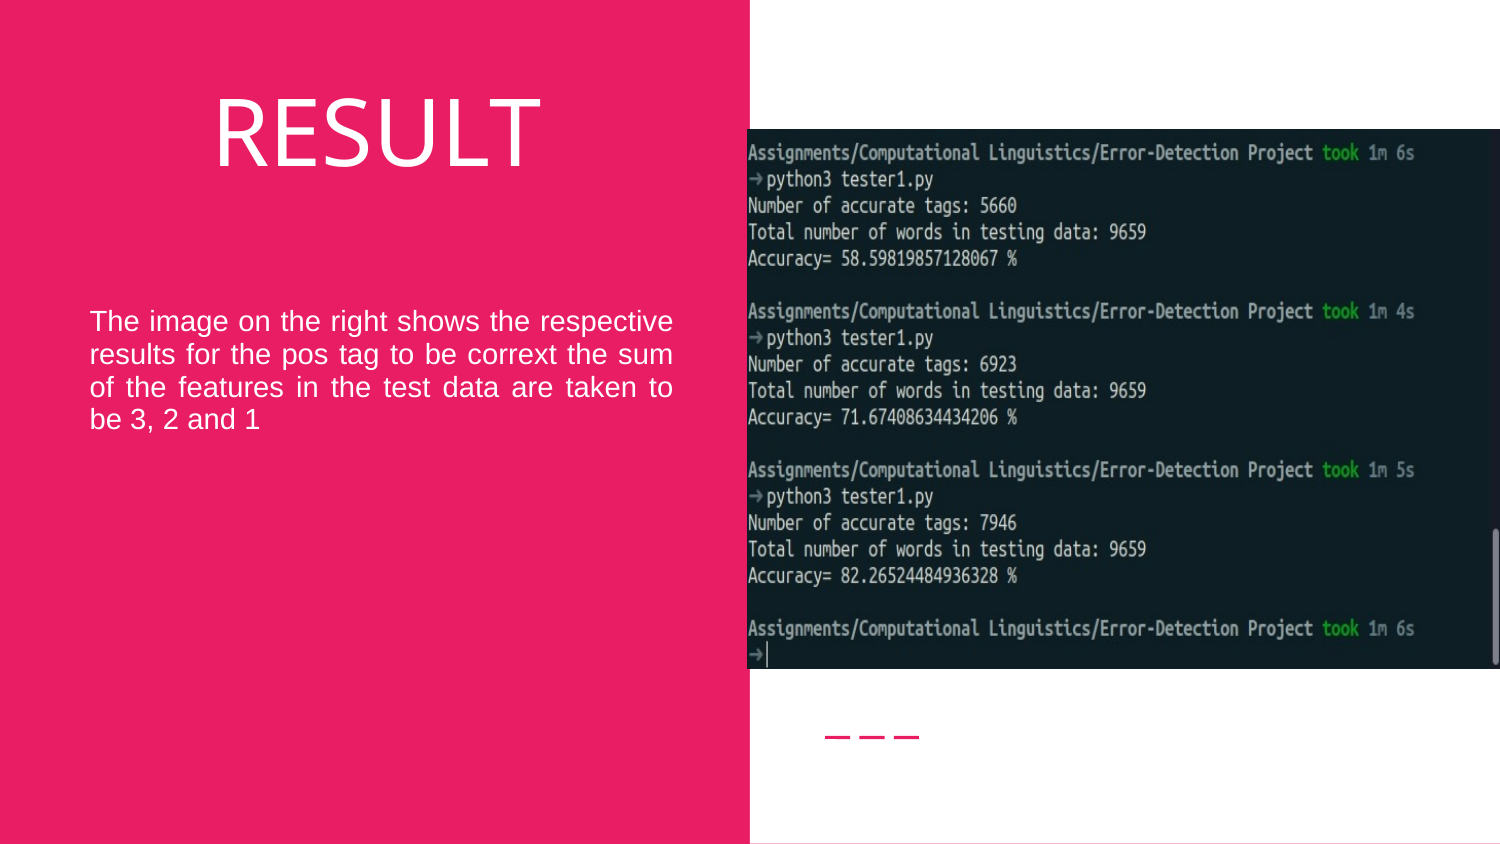

# RESULT
The image on the right shows the respective results for the pos tag to be corrext the sum of the features in the test data are taken to be 3, 2 and 1